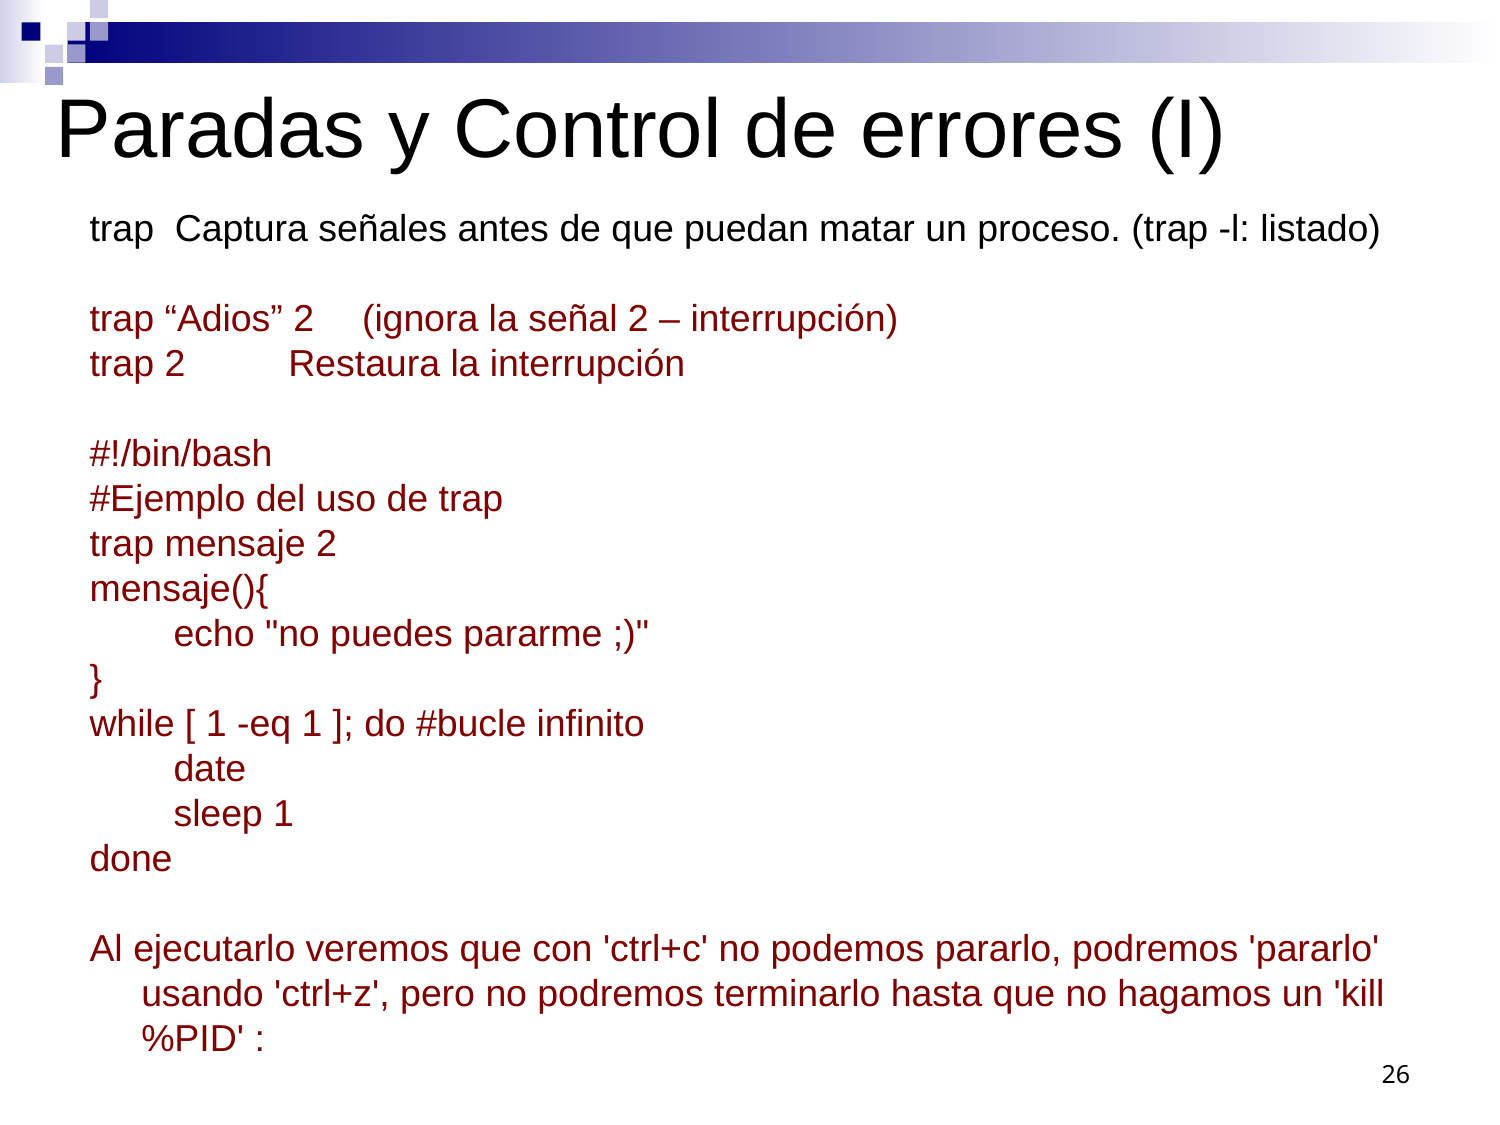

Paradas y Control de errores (I)
trap Captura señales antes de que puedan matar un proceso. (trap -l: listado)
trap “Adios” 2	(ignora la señal 2 – interrupción)
trap 2		Restaura la interrupción
#!/bin/bash
#Ejemplo del uso de trap
trap mensaje 2
mensaje(){
 echo "no puedes pararme ;)"
}
while [ 1 -eq 1 ]; do #bucle infinito
 date
 sleep 1
done
Al ejecutarlo veremos que con 'ctrl+c' no podemos pararlo, podremos 'pararlo' usando 'ctrl+z', pero no podremos terminarlo hasta que no hagamos un 'kill %PID' :